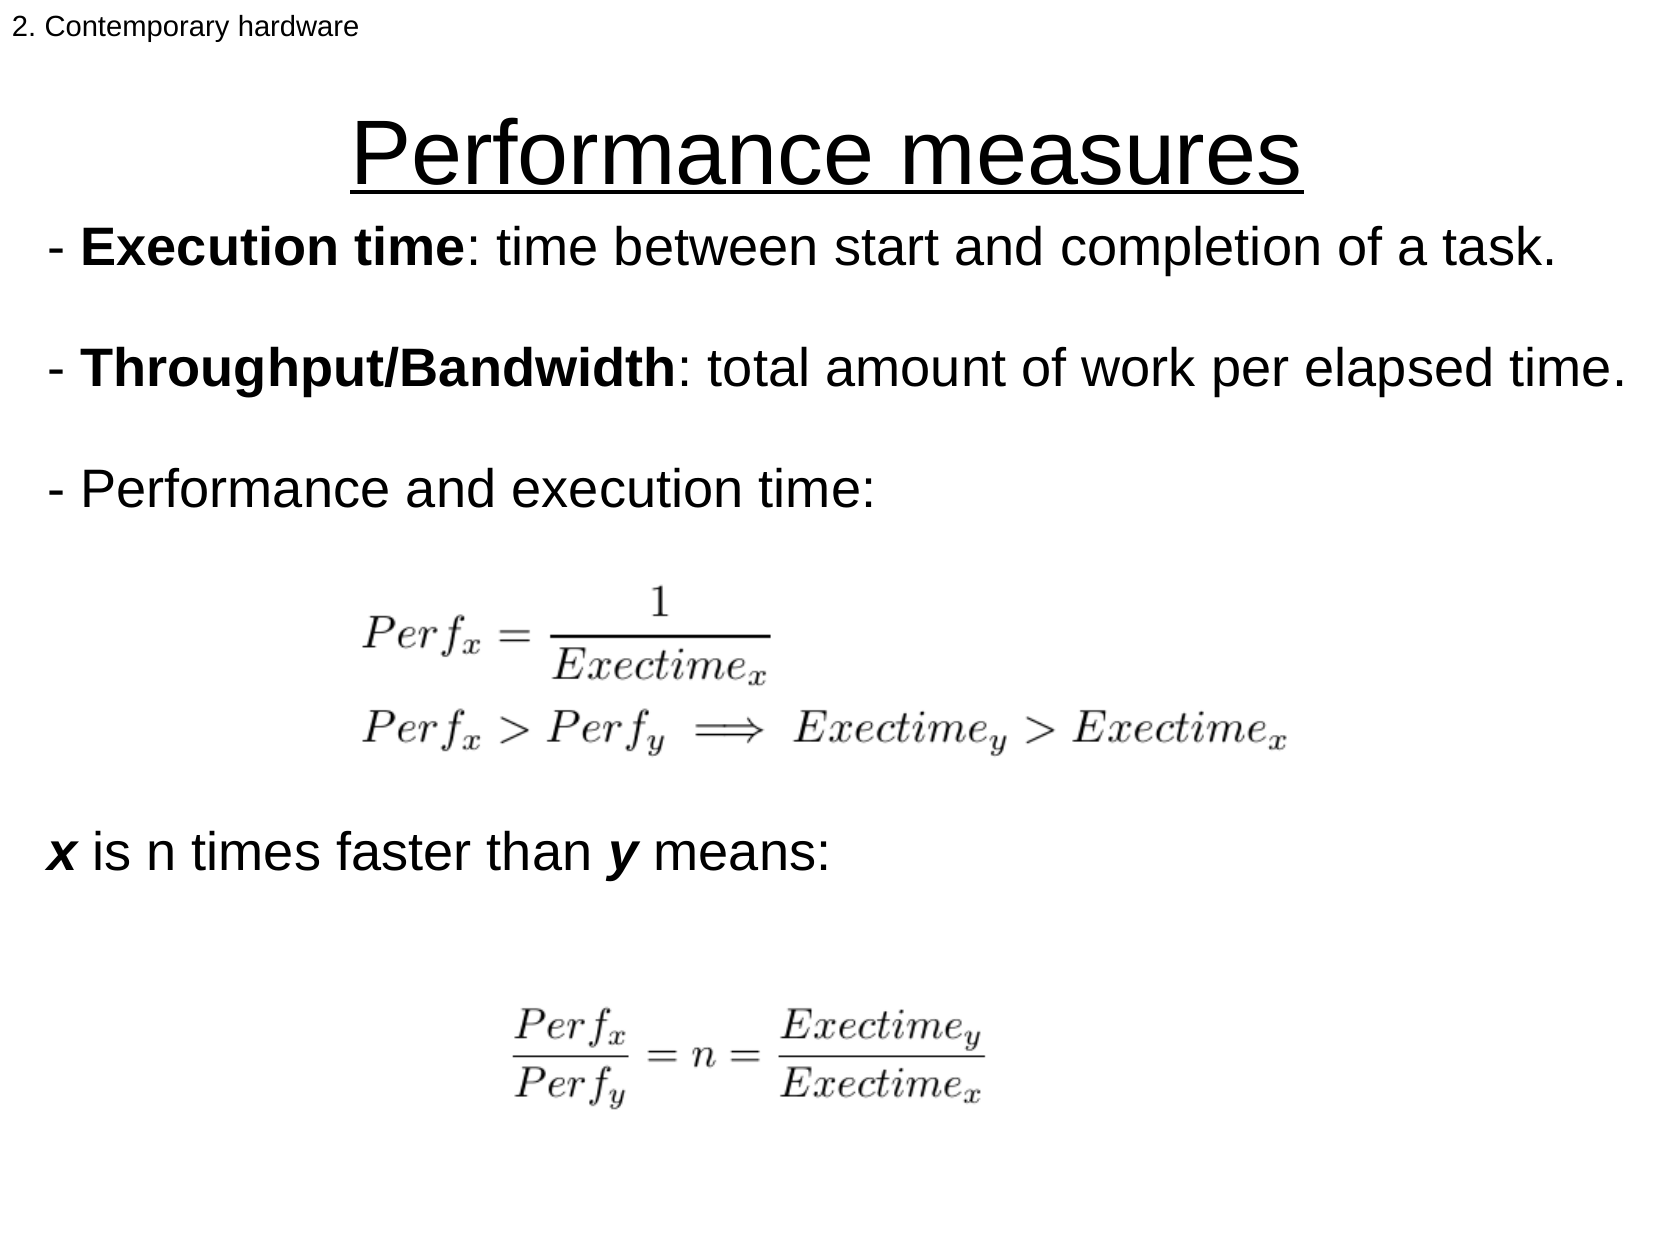

2. Contemporary hardware
# Performance measures
- Execution time: time between start and completion of a task.
- Throughput/Bandwidth: total amount of work per elapsed time.
- Performance and execution time:
x is n times faster than y means: